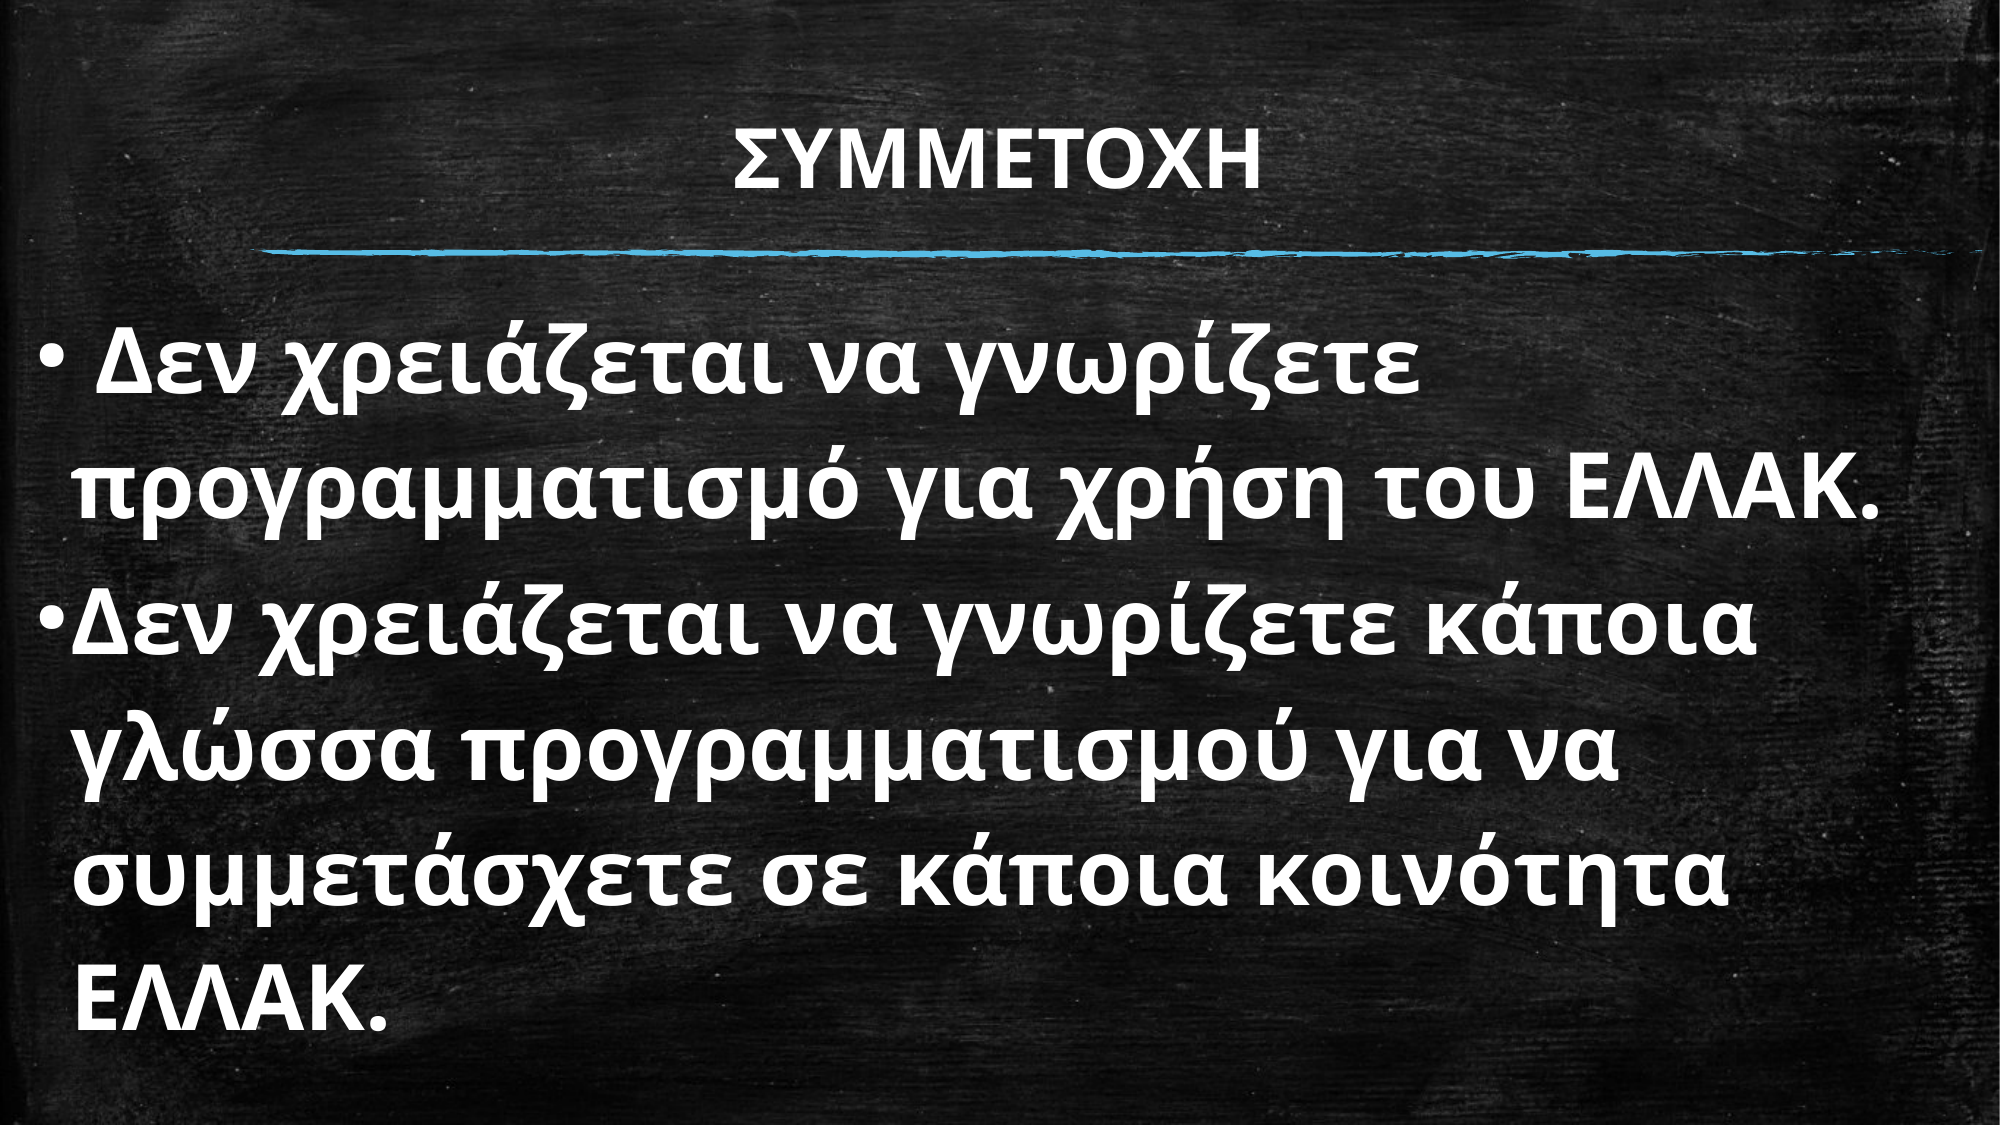

# ΣΥΜΜΕΤΟΧΗ
 Δεν χρειάζεται να γνωρίζετε προγραμματισμό για χρήση του ΕΛΛΑΚ.
Δεν χρειάζεται να γνωρίζετε κάποια γλώσσα προγραμματισμού για να συμμετάσχετε σε κάποια κοινότητα ΕΛΛΑΚ.